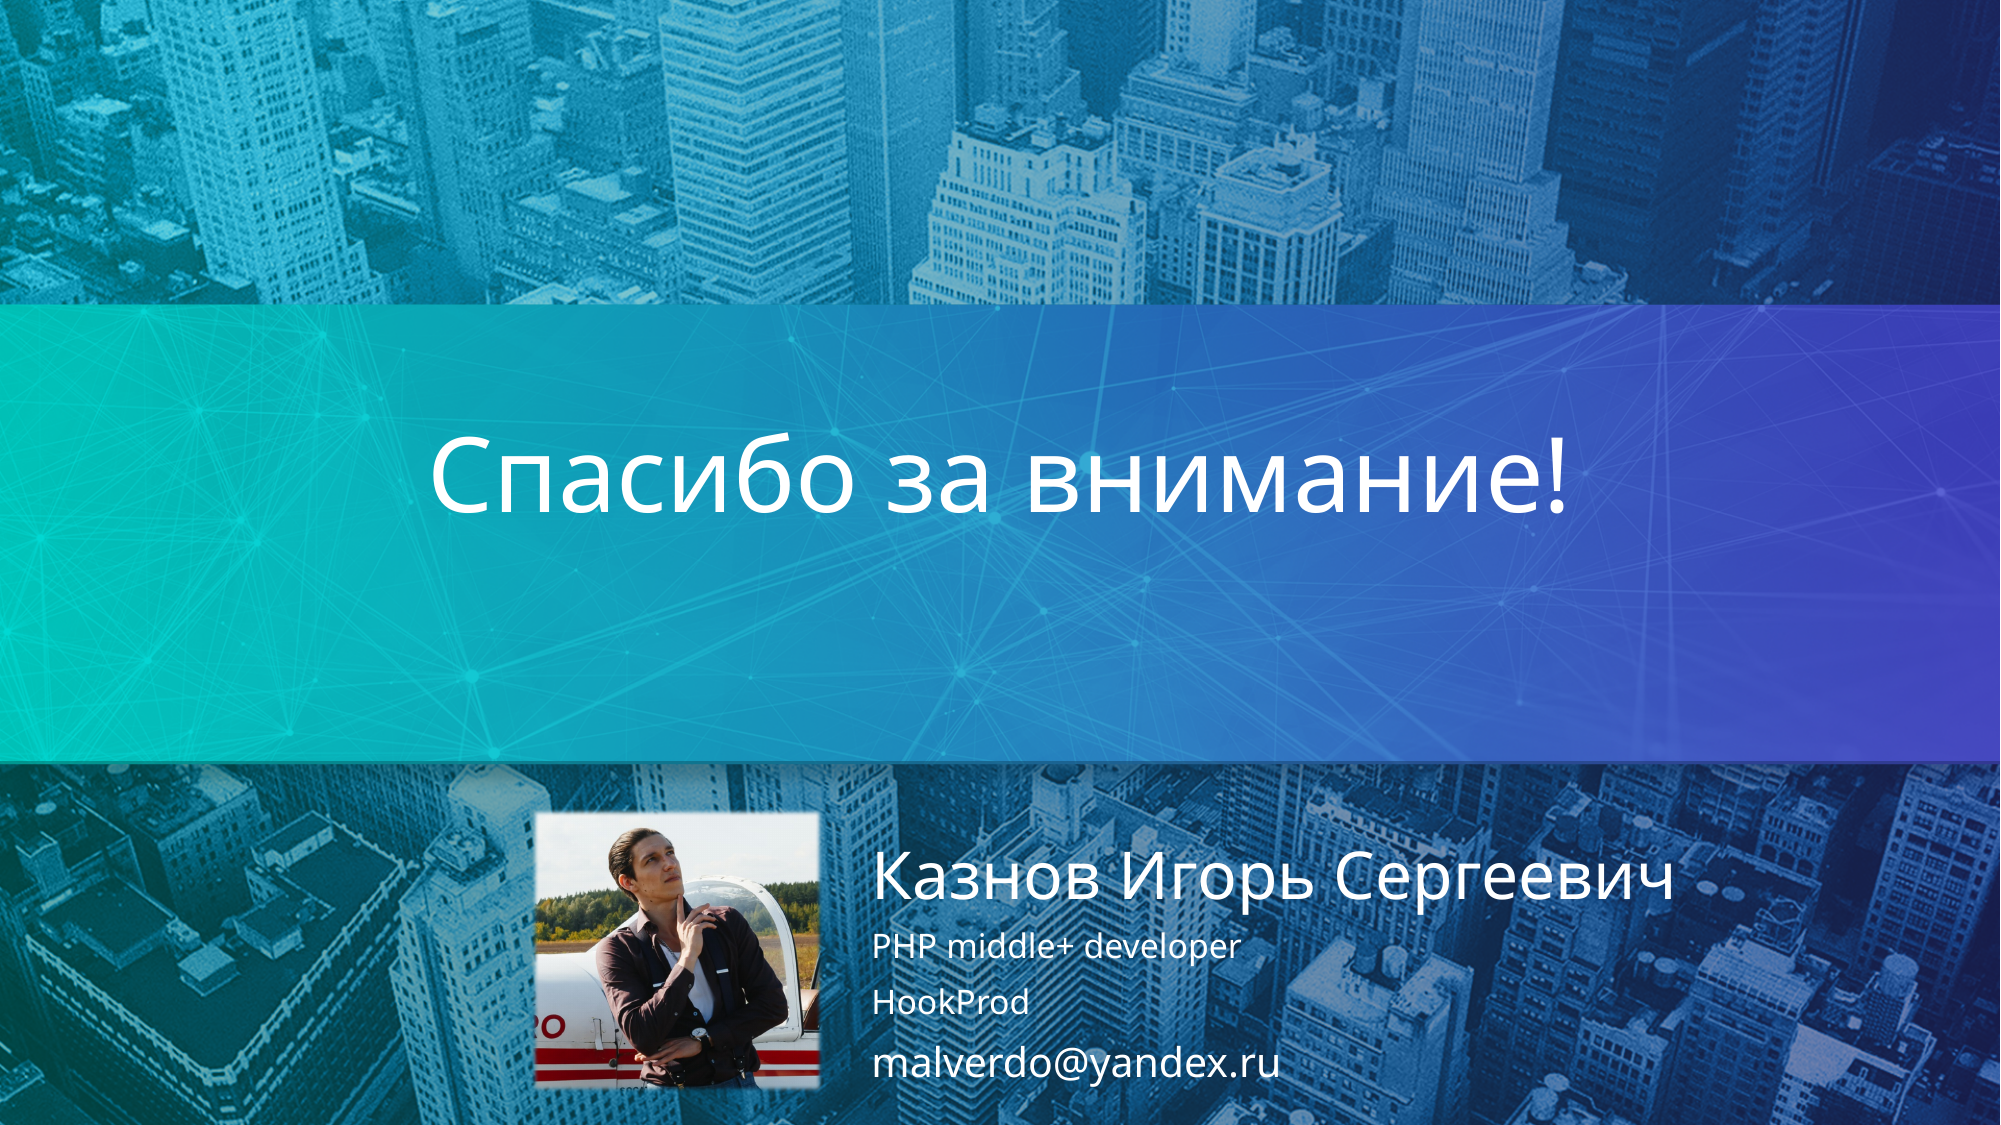

Спасибо за внимание!
# Казнов Игорь Сергеевич
PHP middle+ developer
HookProd
malverdo@yandex.ru